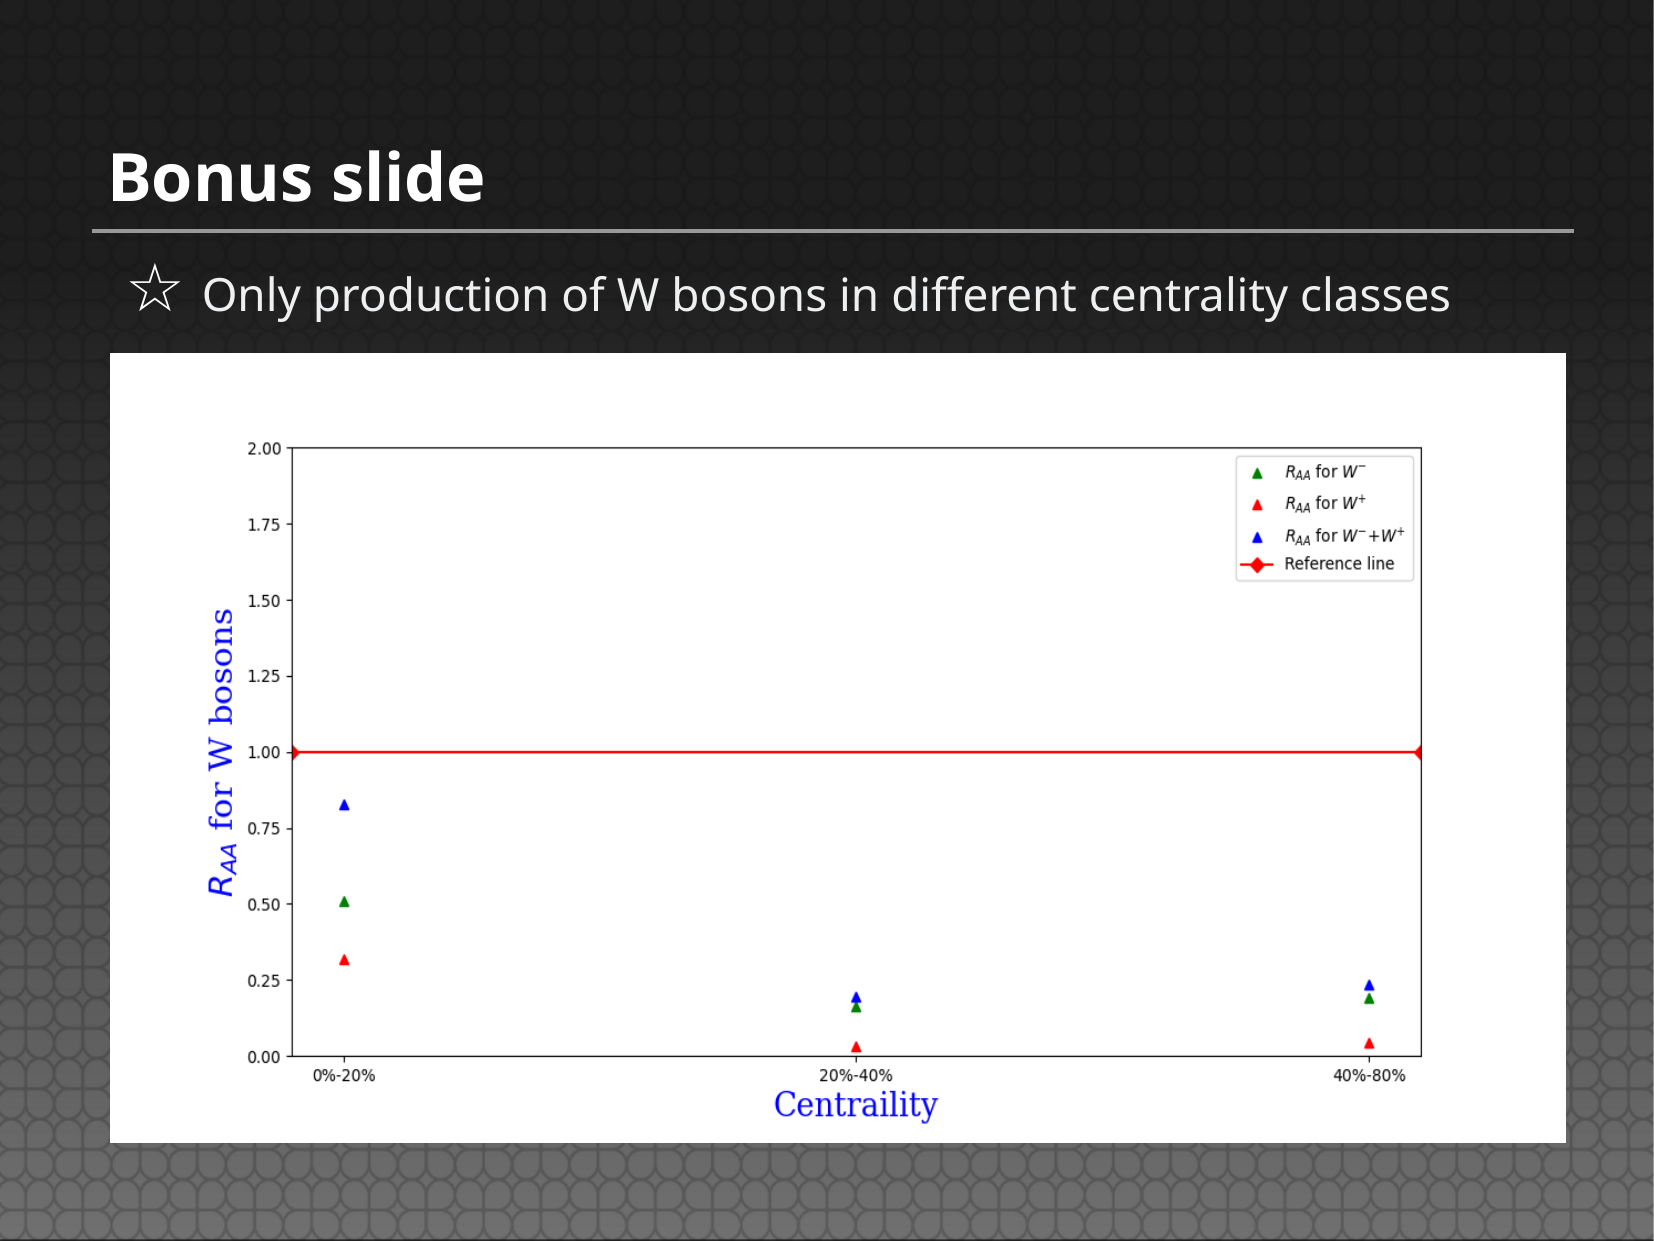

# Bonus slide
☆ Only production of W bosons in different centrality classes